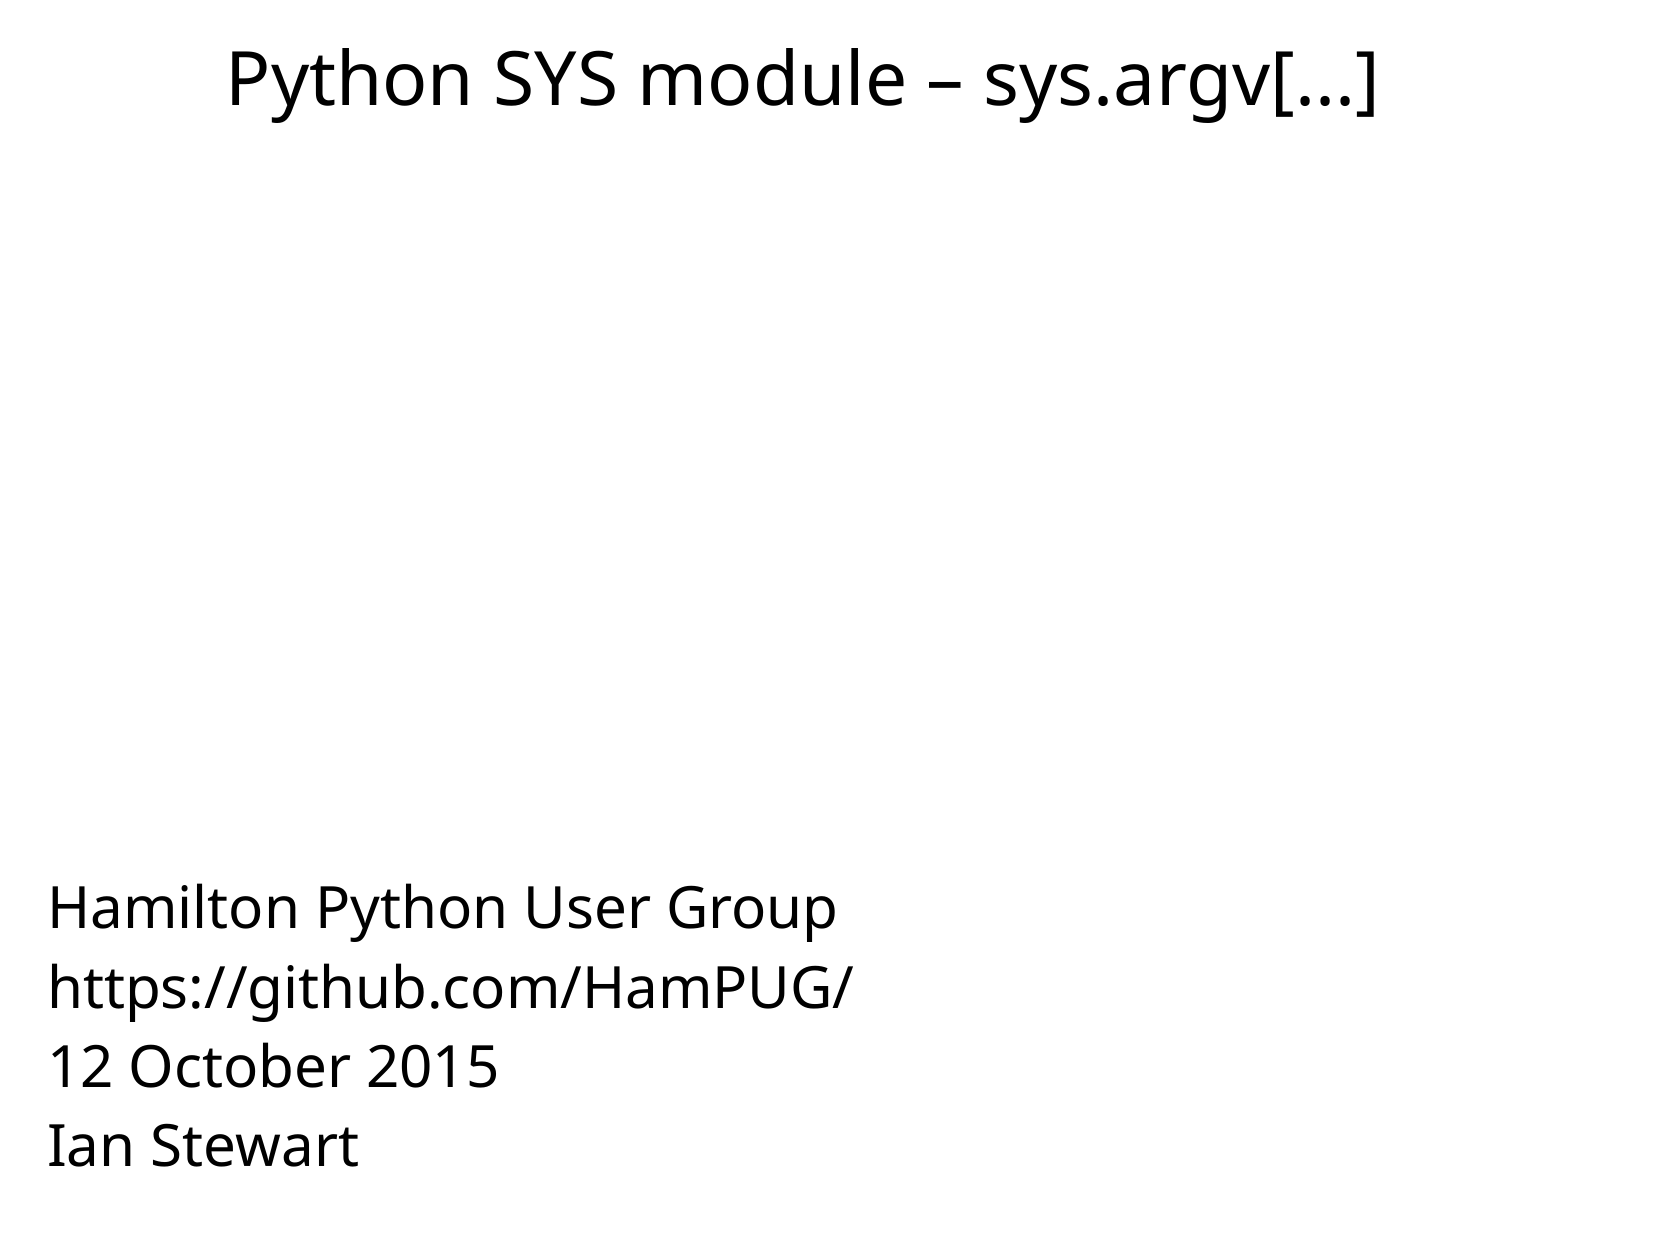

# Python SYS module – sys.argv[...]
Hamilton Python User Group
https://github.com/HamPUG/
12 October 2015
Ian Stewart